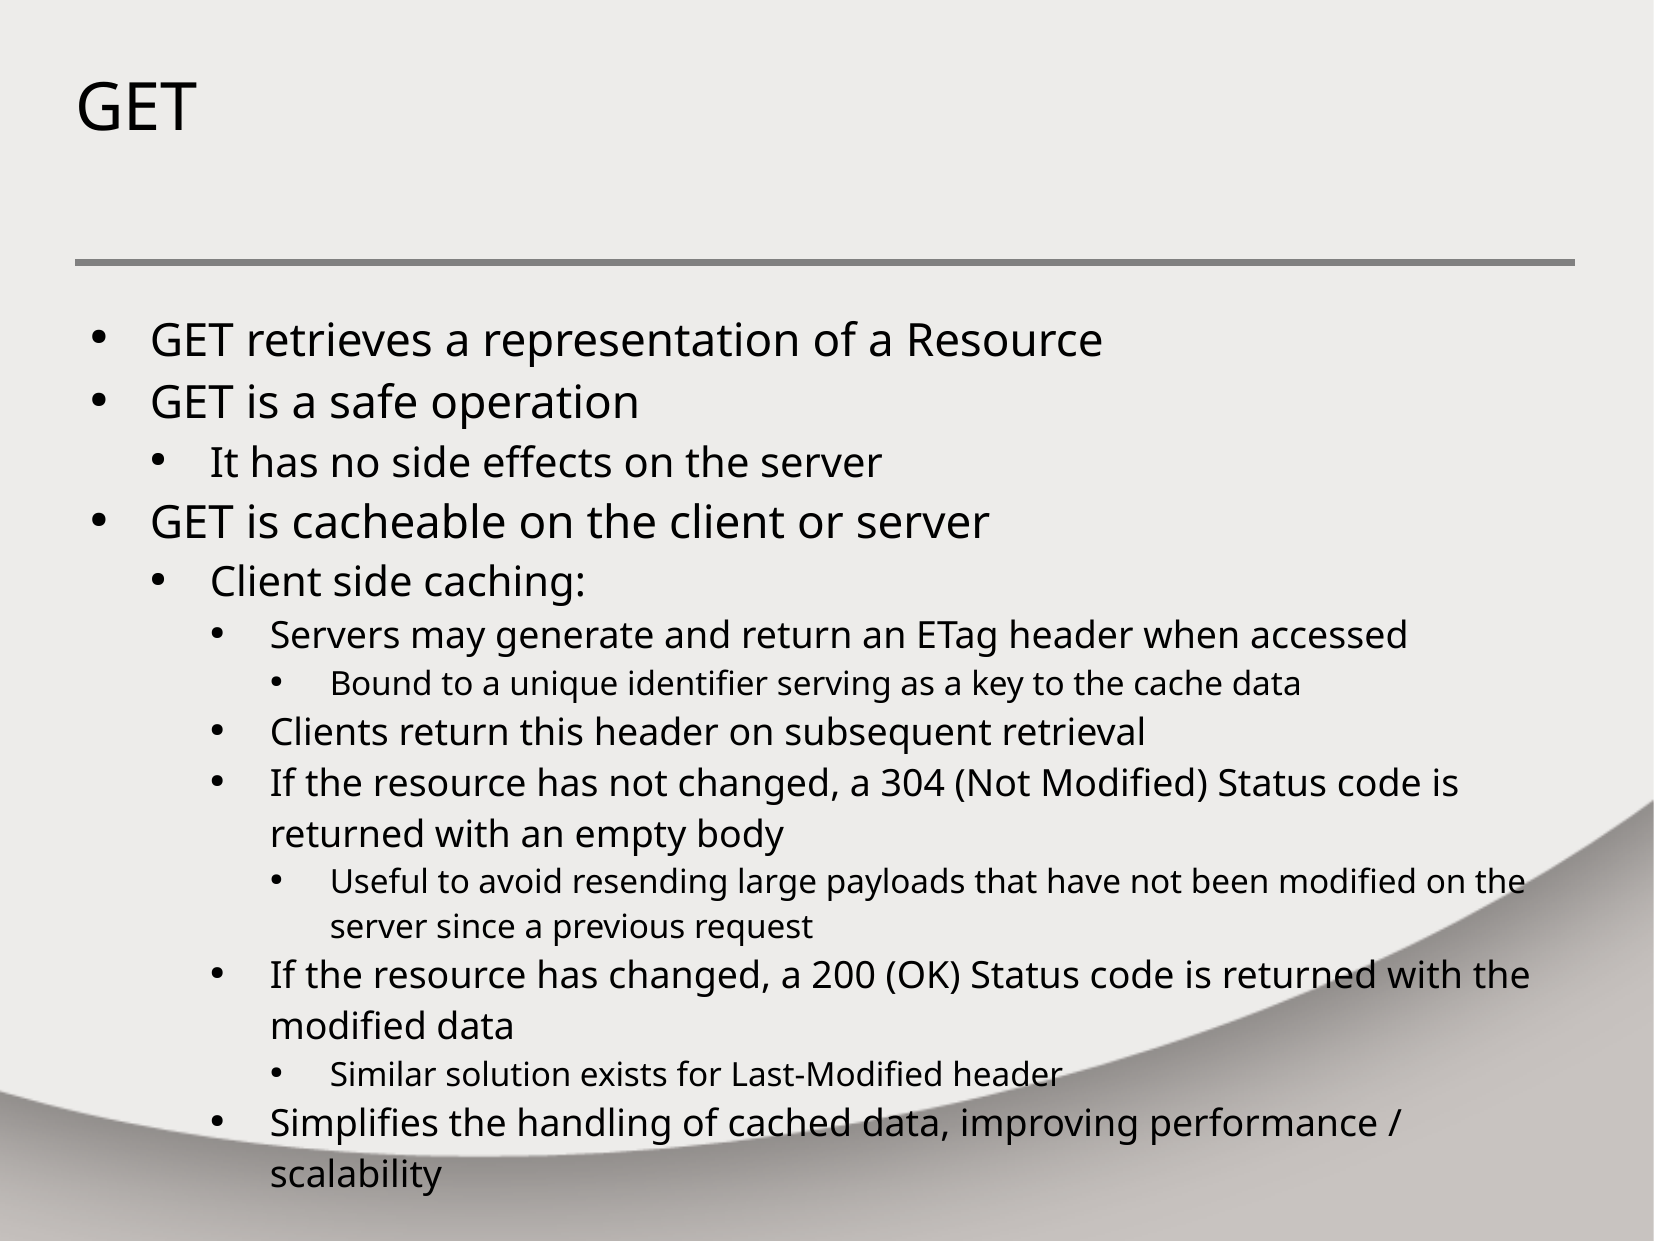

# GET
GET retrieves a representation of a Resource
GET is a safe operation
It has no side effects on the server
GET is cacheable on the client or server
Client side caching:
Servers may generate and return an ETag header when accessed
Bound to a unique identifier serving as a key to the cache data
Clients return this header on subsequent retrieval
If the resource has not changed, a 304 (Not Modified) Status code is returned with an empty body
Useful to avoid resending large payloads that have not been modified on the server since a previous request
If the resource has changed, a 200 (OK) Status code is returned with the modified data
Similar solution exists for Last-Modified header
Simplifies the handling of cached data, improving performance / scalability